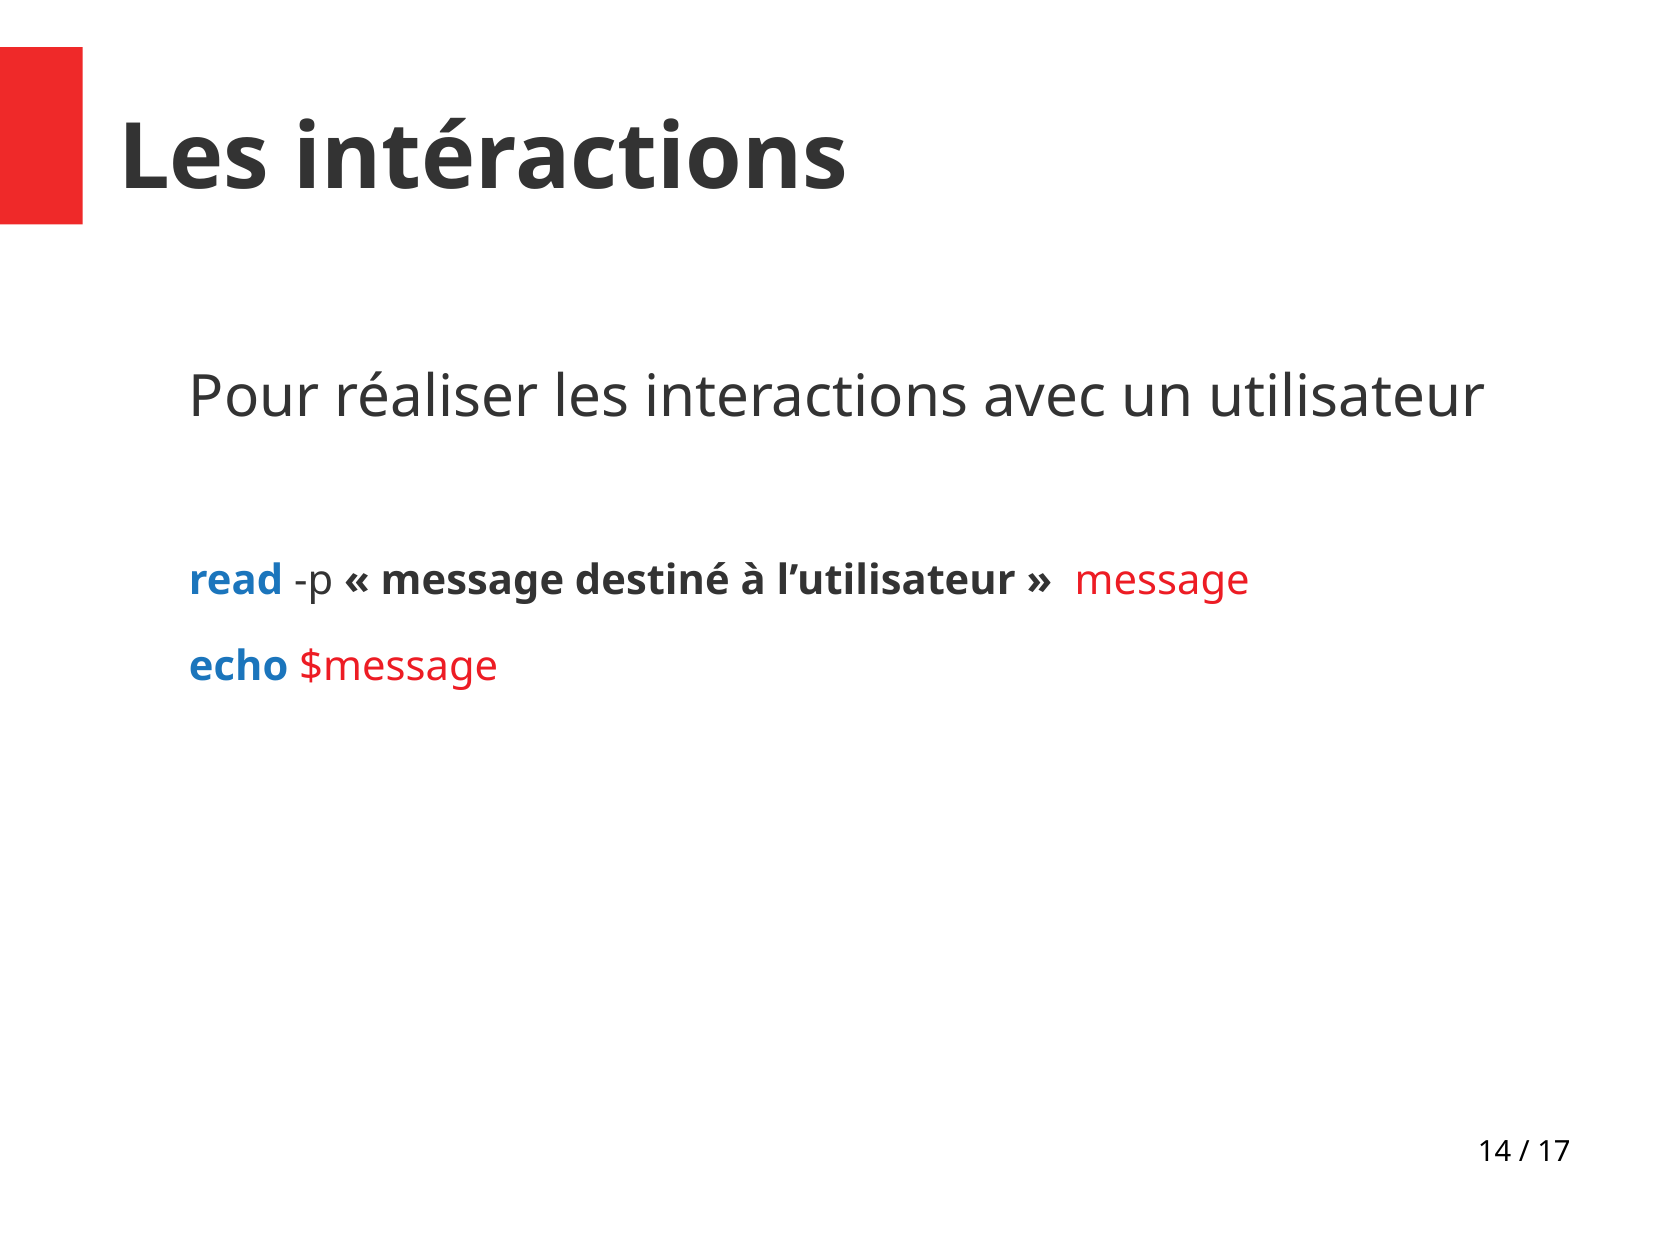

# Les intéractions
Pour réaliser les interactions avec un utilisateur
read -p « message destiné à l’utilisateur » message
echo $message
14